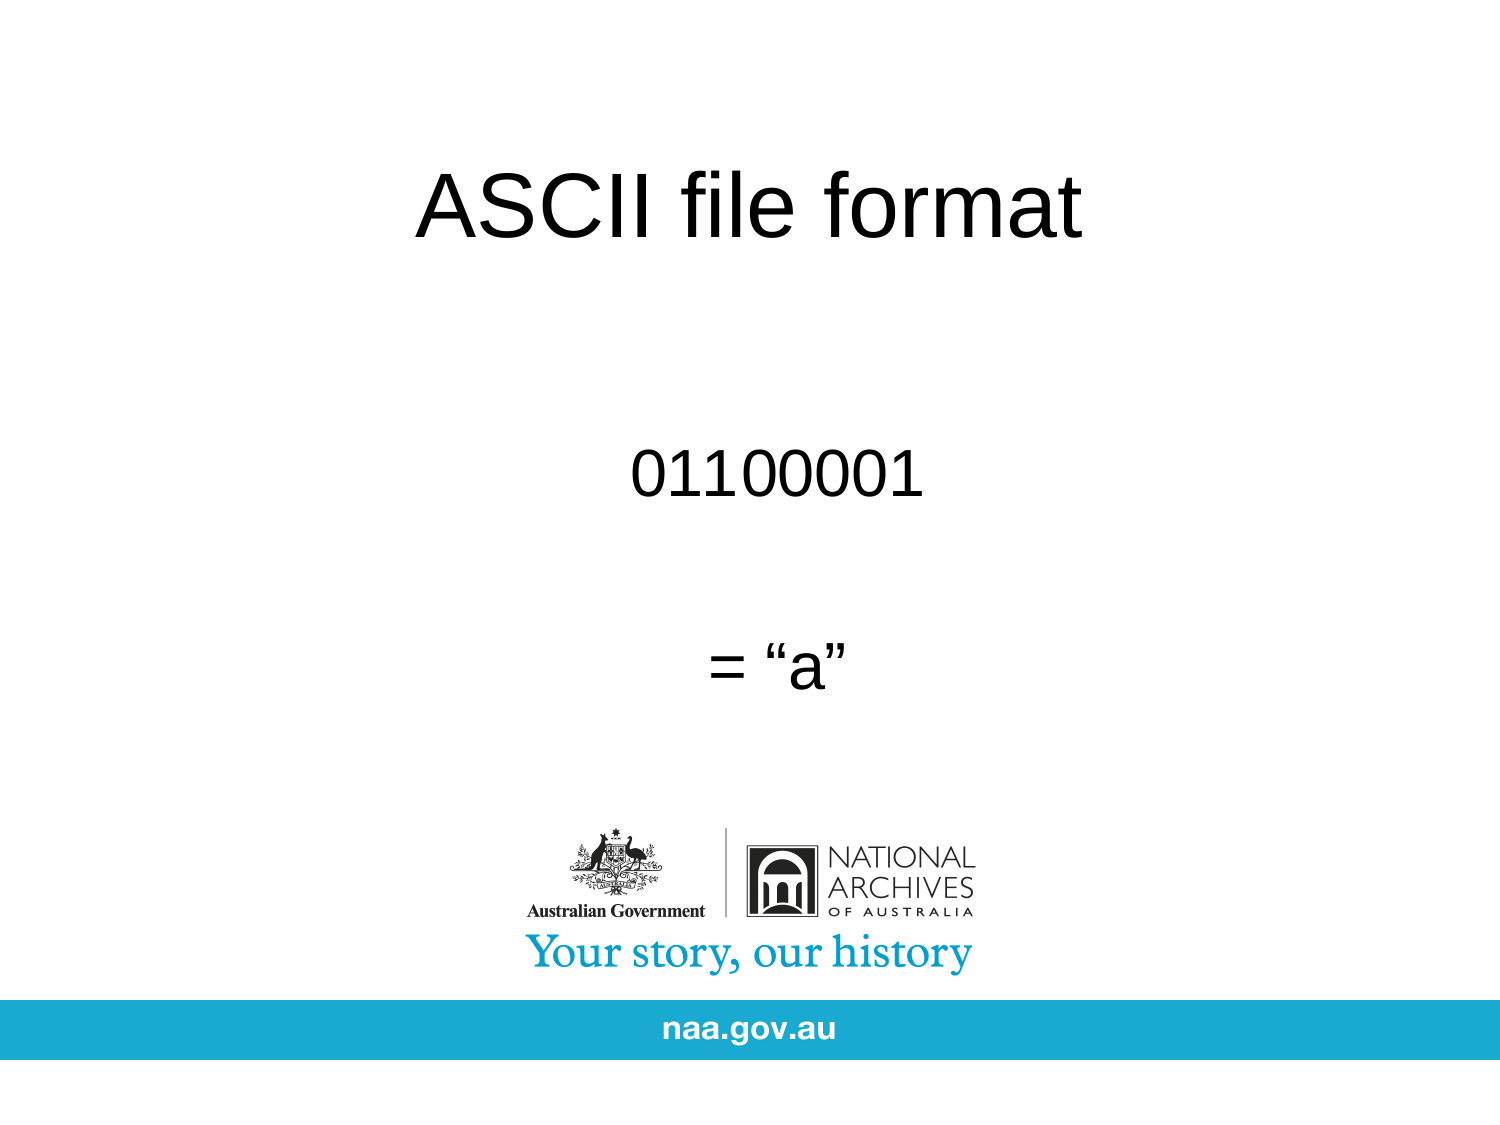

# ASCII file format
01100001
= “a”